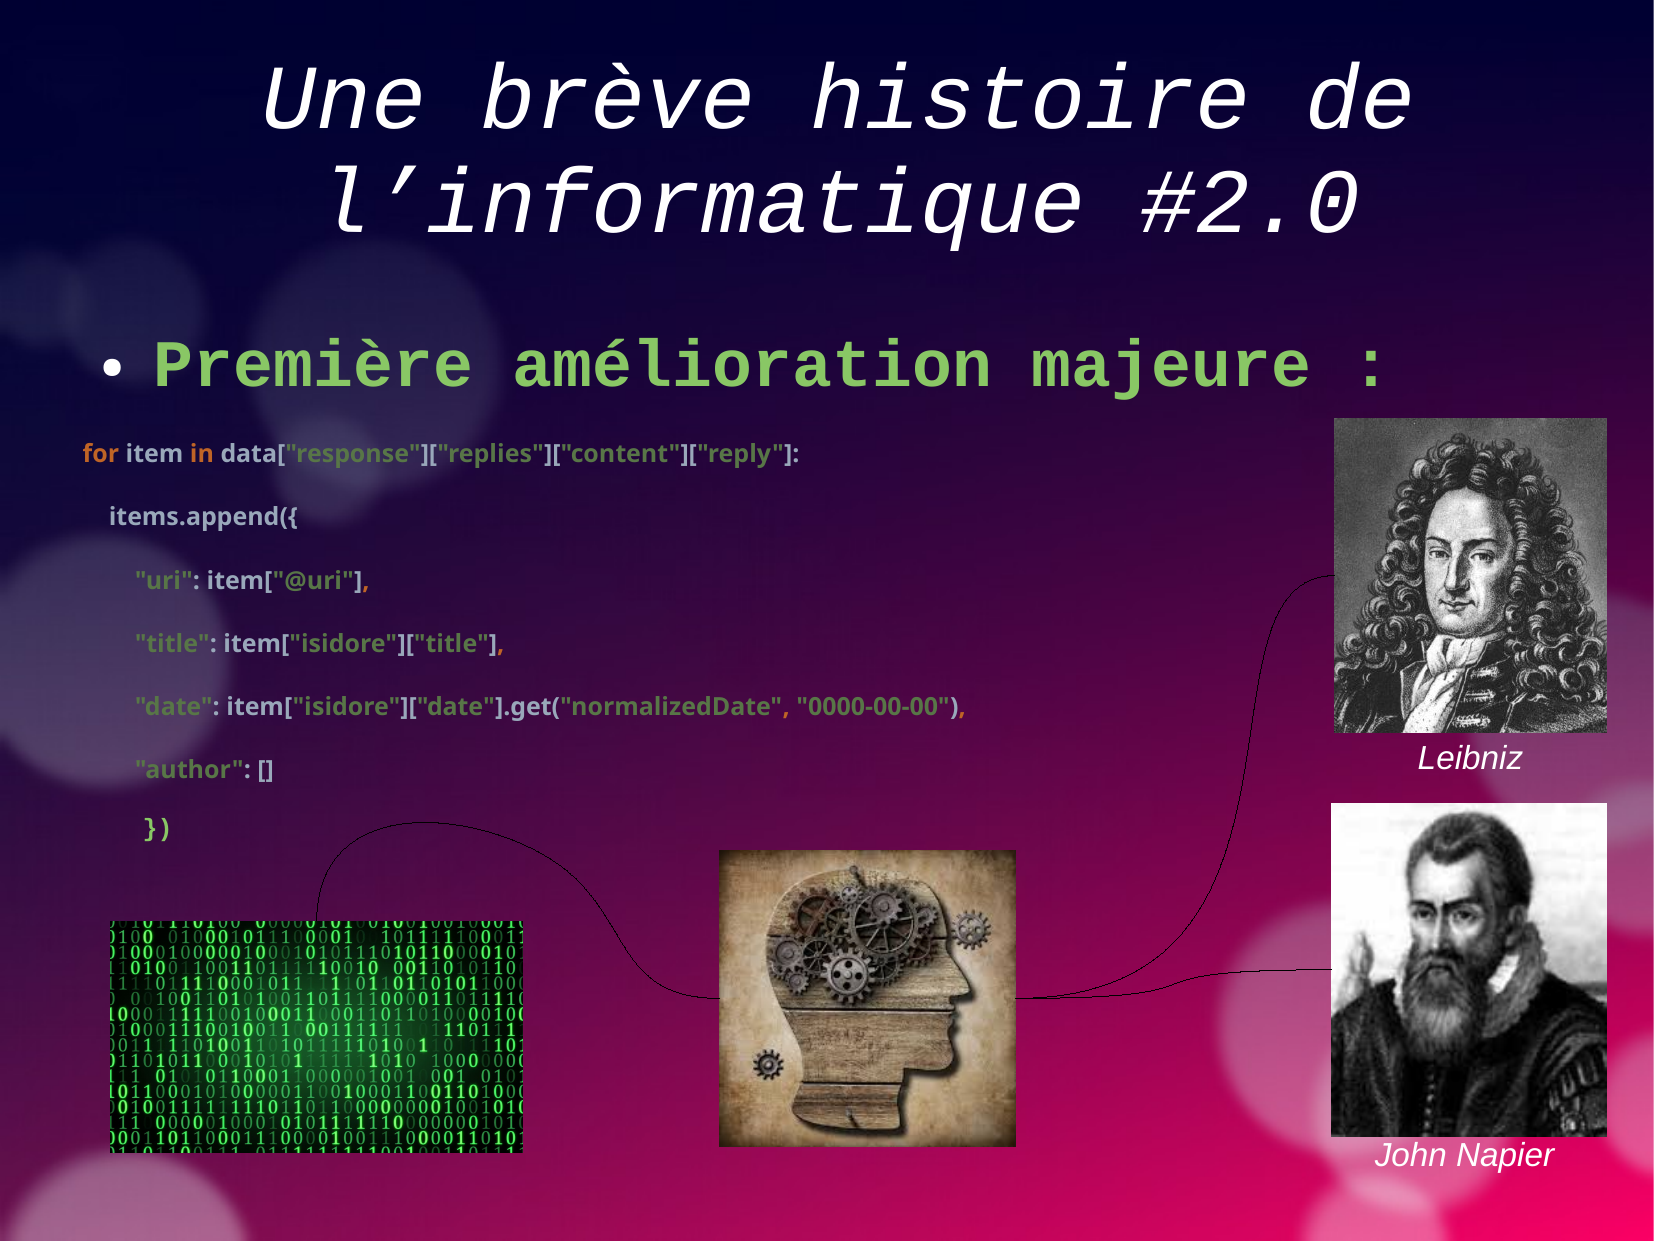

# Une brève histoire de l’informatique #2.0
Première amélioration majeure :
for item in data["response"]["replies"]["content"]["reply"]:
 items.append({
 "uri": item["@uri"],
 "title": item["isidore"]["title"],
 "date": item["isidore"]["date"].get("normalizedDate", "0000-00-00"),
 "author": []
 })
Leibniz
John Napier